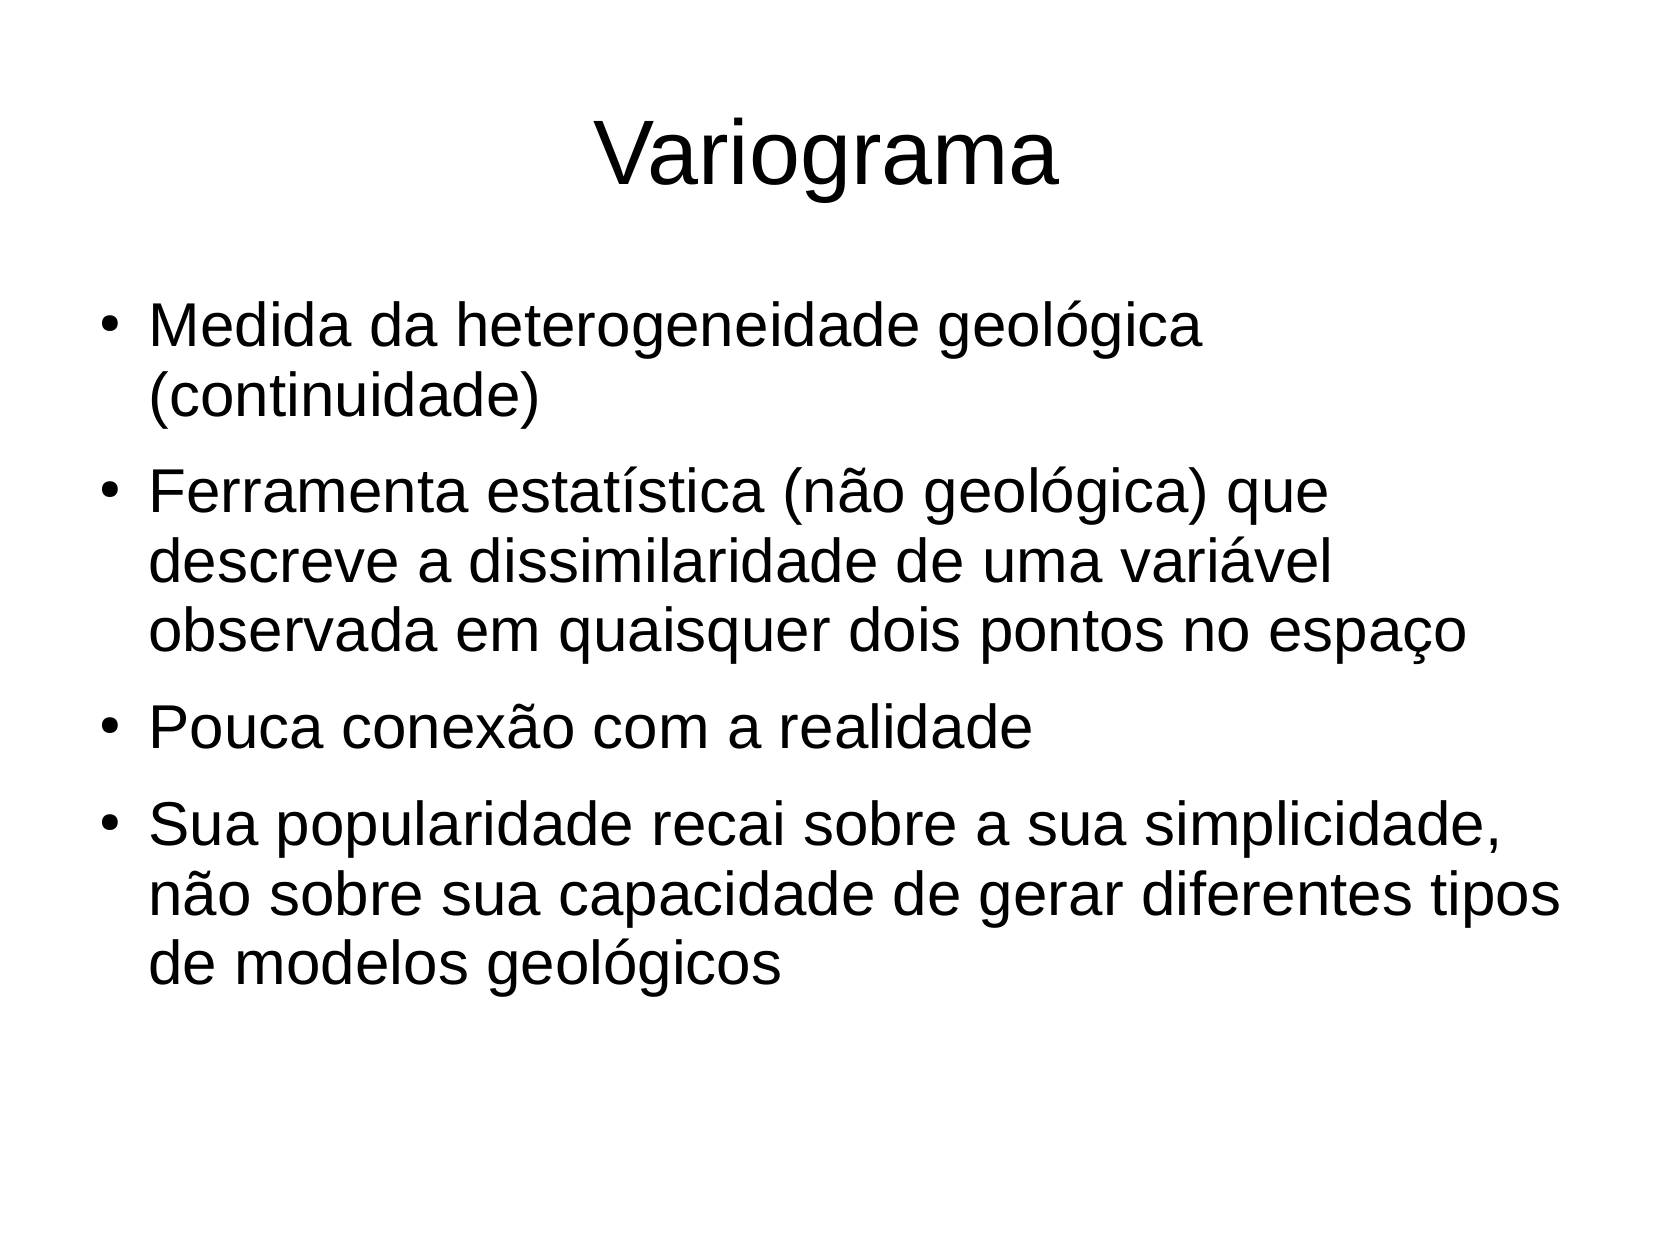

# Variograma
Medida da heterogeneidade geológica (continuidade)
Ferramenta estatística (não geológica) que descreve a dissimilaridade de uma variável observada em quaisquer dois pontos no espaço
Pouca conexão com a realidade
Sua popularidade recai sobre a sua simplicidade, não sobre sua capacidade de gerar diferentes tipos de modelos geológicos